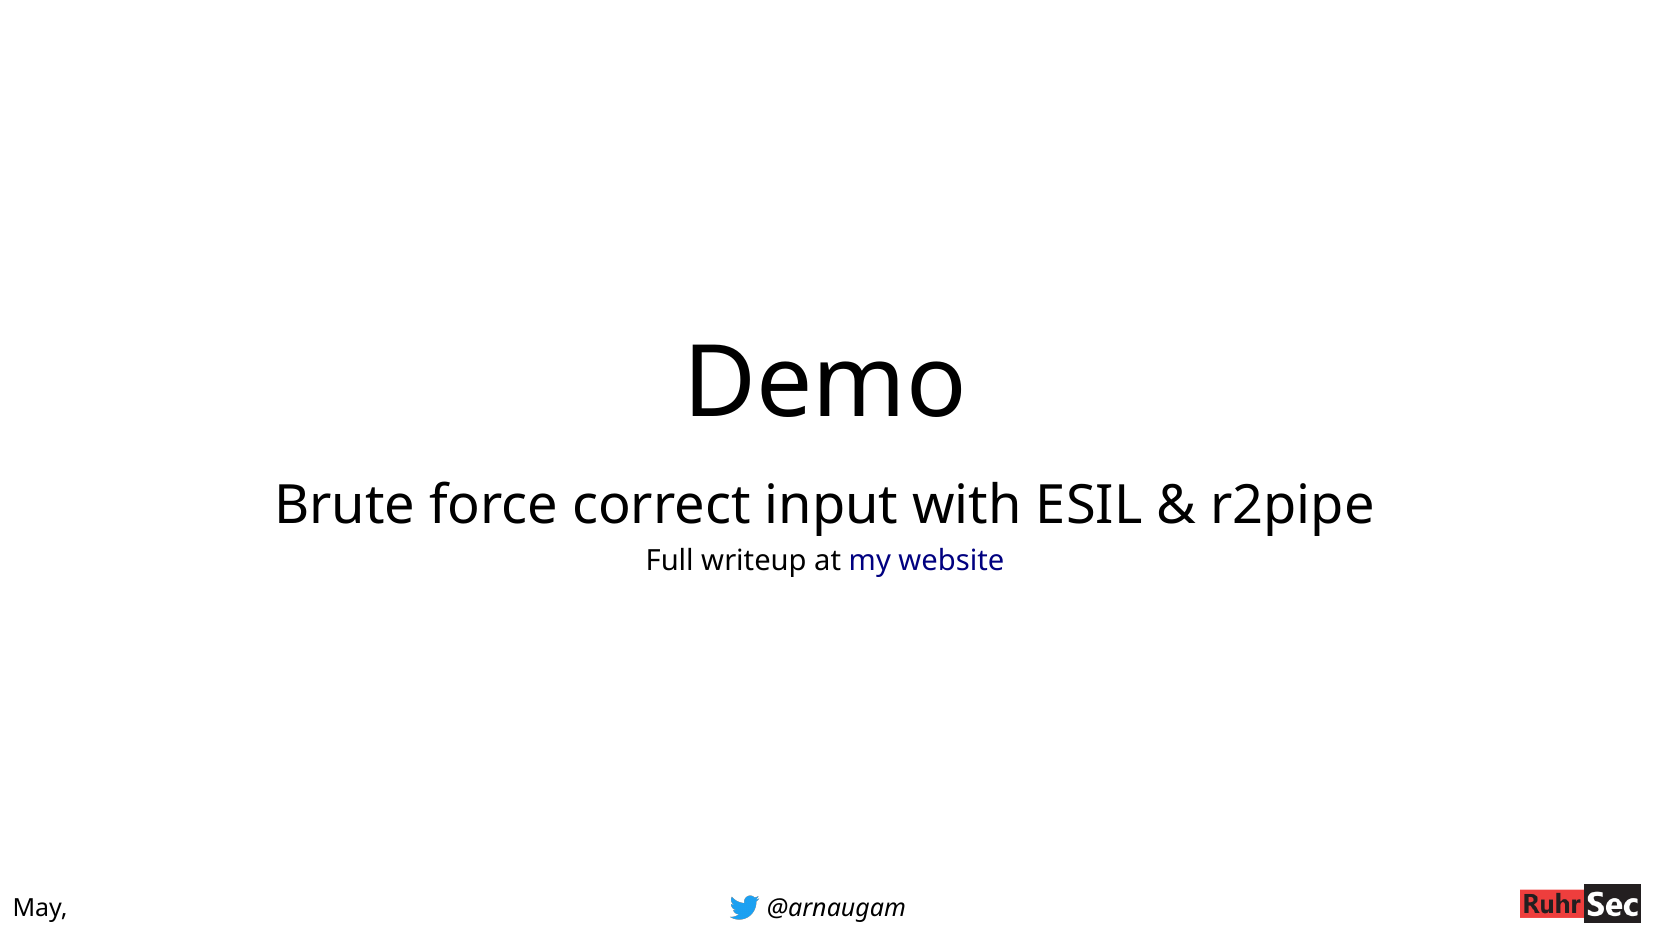

# Demo
Brute force correct input with ESIL & r2pipe
Full writeup at my website